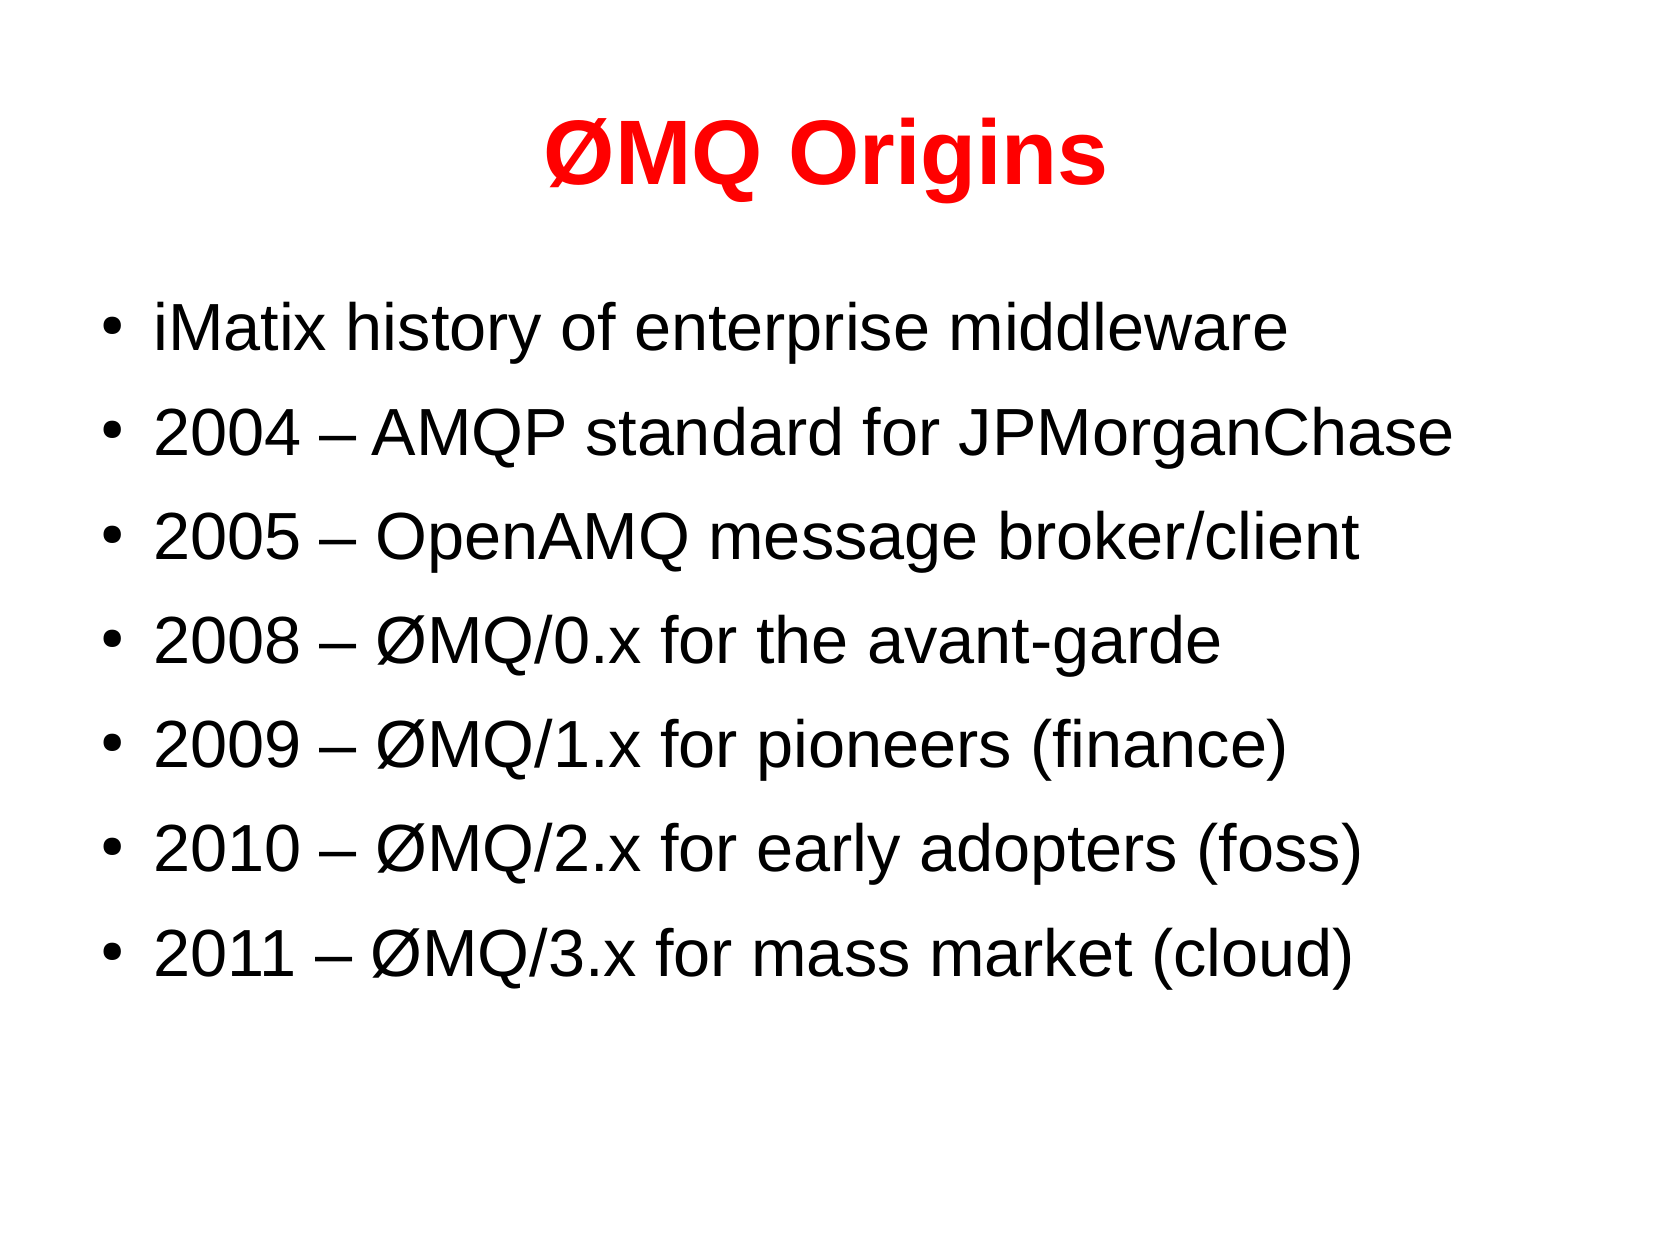

# ØMQ Origins
iMatix history of enterprise middleware
2004 – AMQP standard for JPMorganChase
2005 – OpenAMQ message broker/client
2008 – ØMQ/0.x for the avant-garde
2009 – ØMQ/1.x for pioneers (finance)
2010 – ØMQ/2.x for early adopters (foss)
2011 – ØMQ/3.x for mass market (cloud)